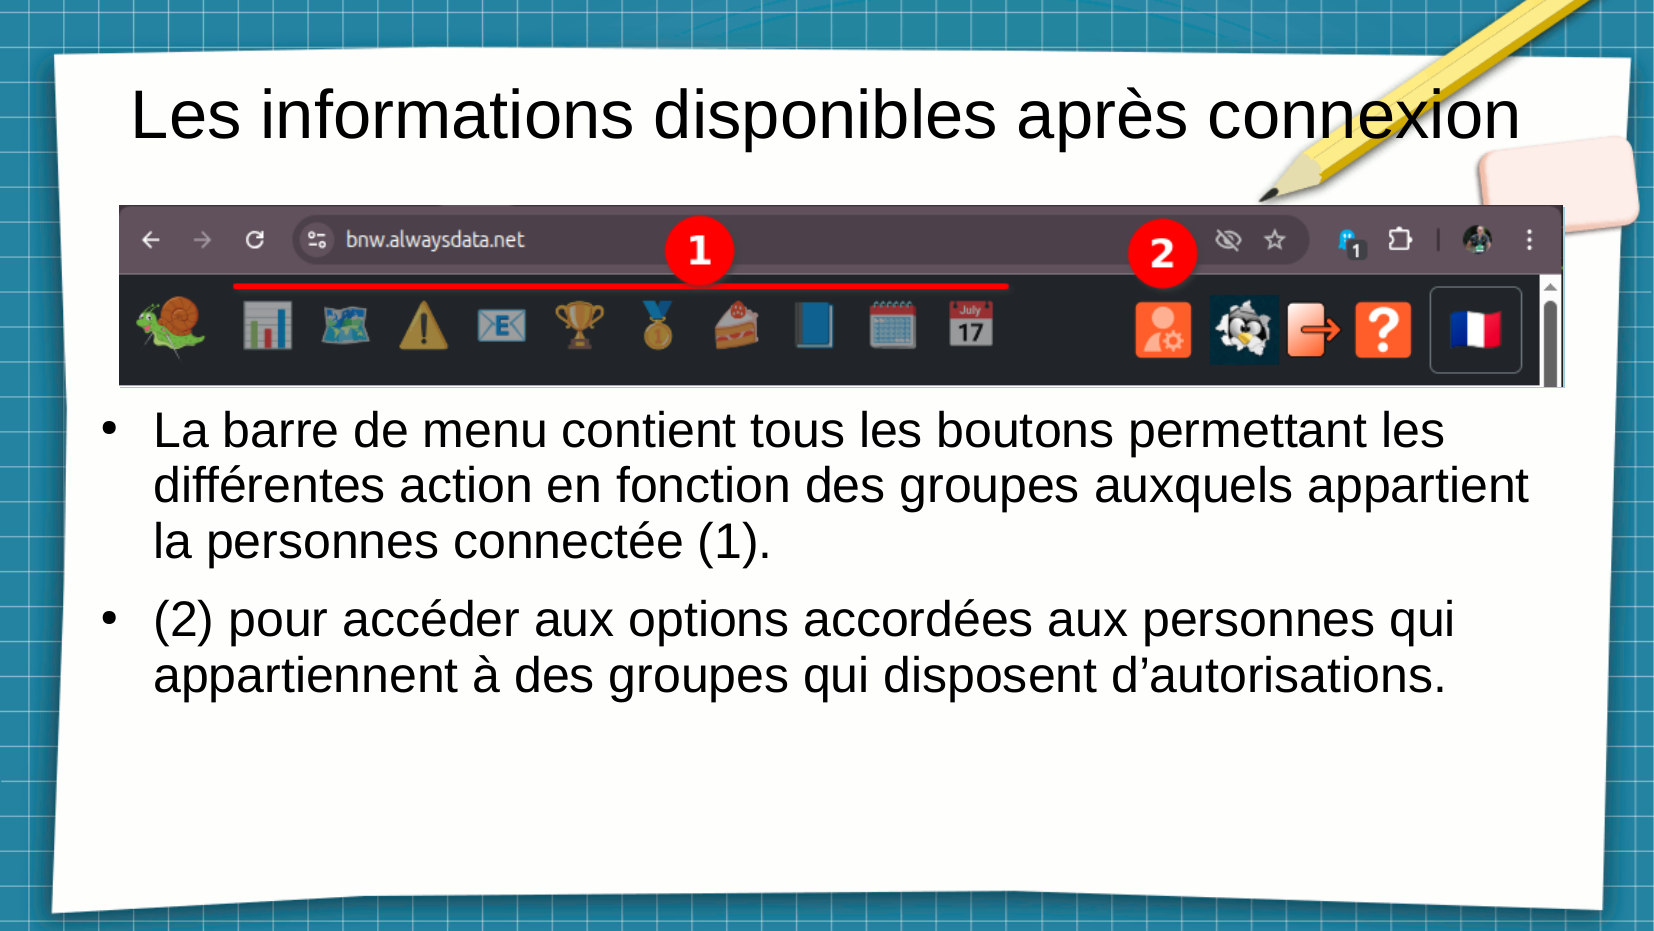

# Les informations disponibles après connexion
La barre de menu contient tous les boutons permettant les différentes action en fonction des groupes auxquels appartient la personnes connectée (1).
(2) pour accéder aux options accordées aux personnes qui appartiennent à des groupes qui disposent d’autorisations.